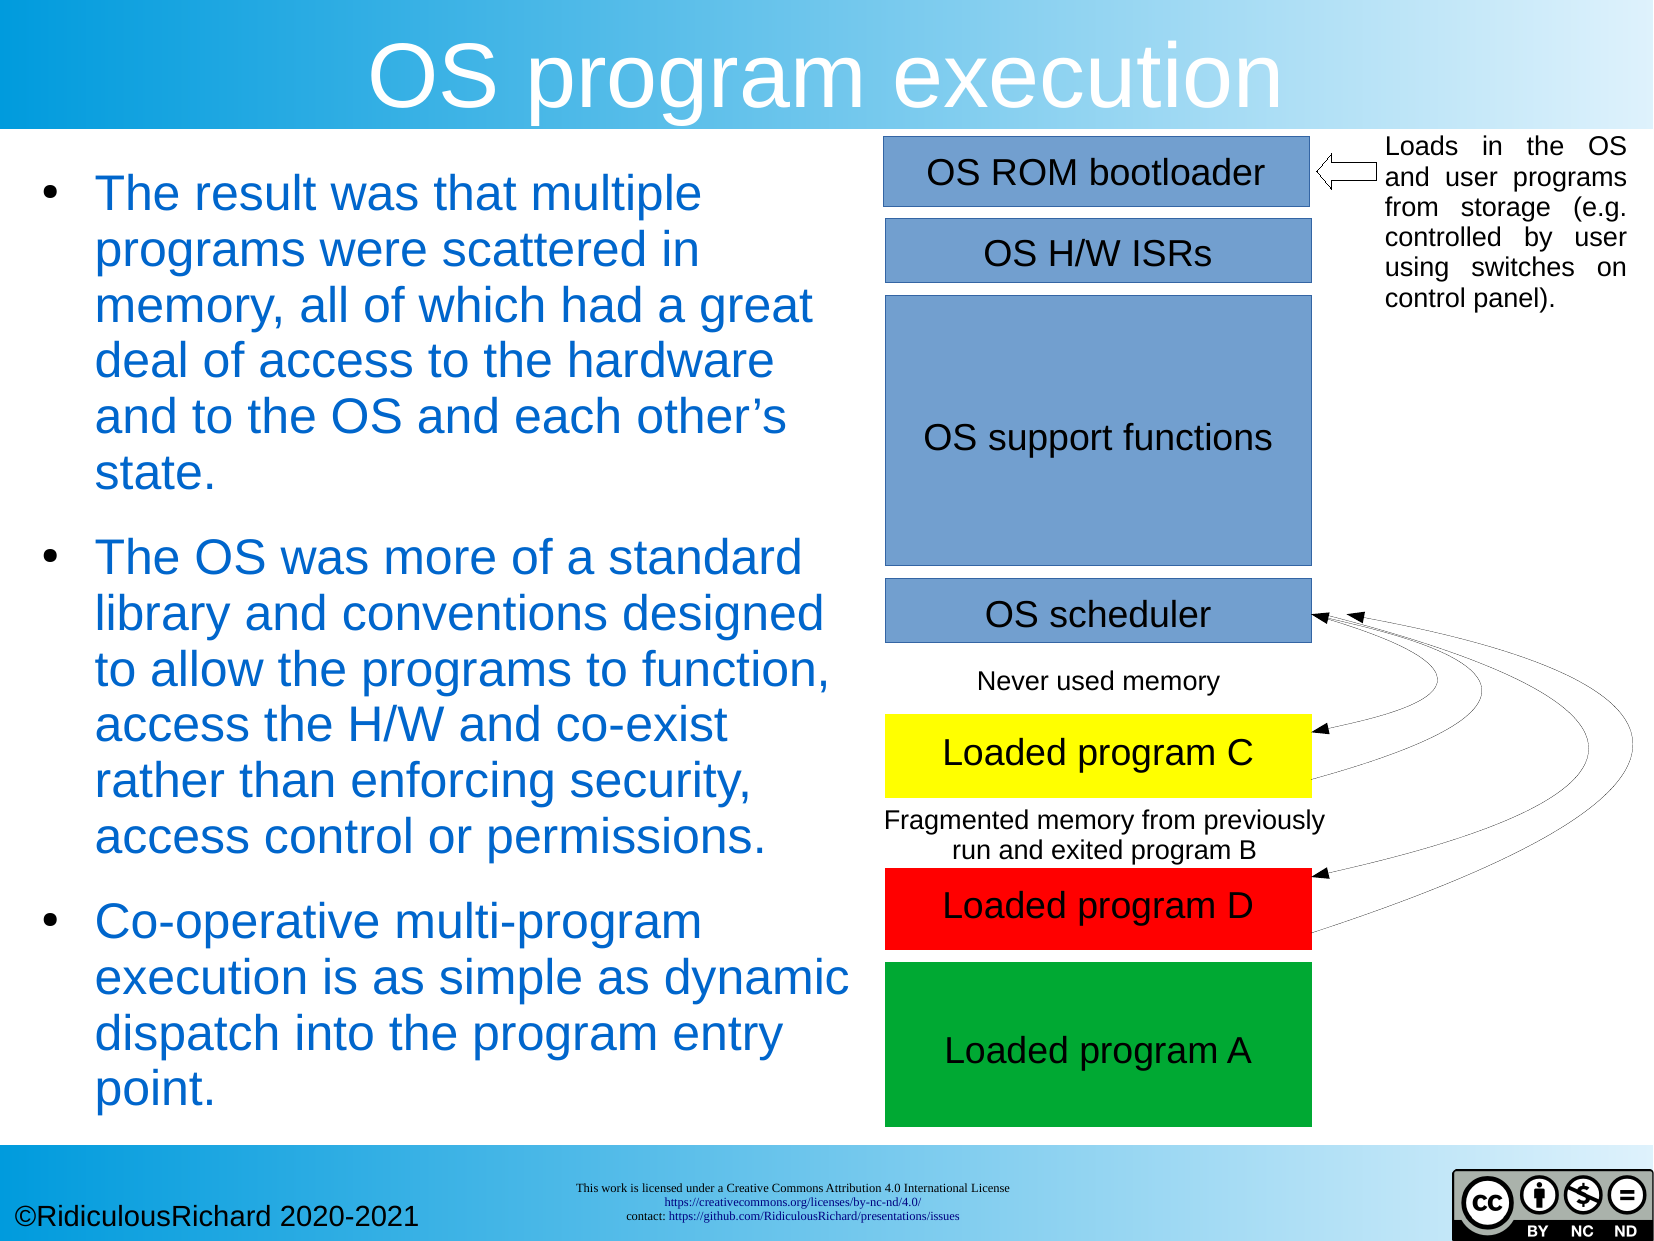

# OS program execution
Loads in the OS and user programs from storage (e.g. controlled by user using switches on control panel).
OS ROM bootloader
OS H/W ISRs
OS support functions
OS scheduler
Never used memory
Loaded program C
Fragmented memory from previously run and exited program B
Loaded program D
Loaded program A
The result was that multiple programs were scattered in memory, all of which had a great deal of access to the hardware and to the OS and each other’s state.
The OS was more of a standard library and conventions designed to allow the programs to function, access the H/W and co-exist rather than enforcing security, access control or permissions.
Co-operative multi-program execution is as simple as dynamic dispatch into the program entry point.